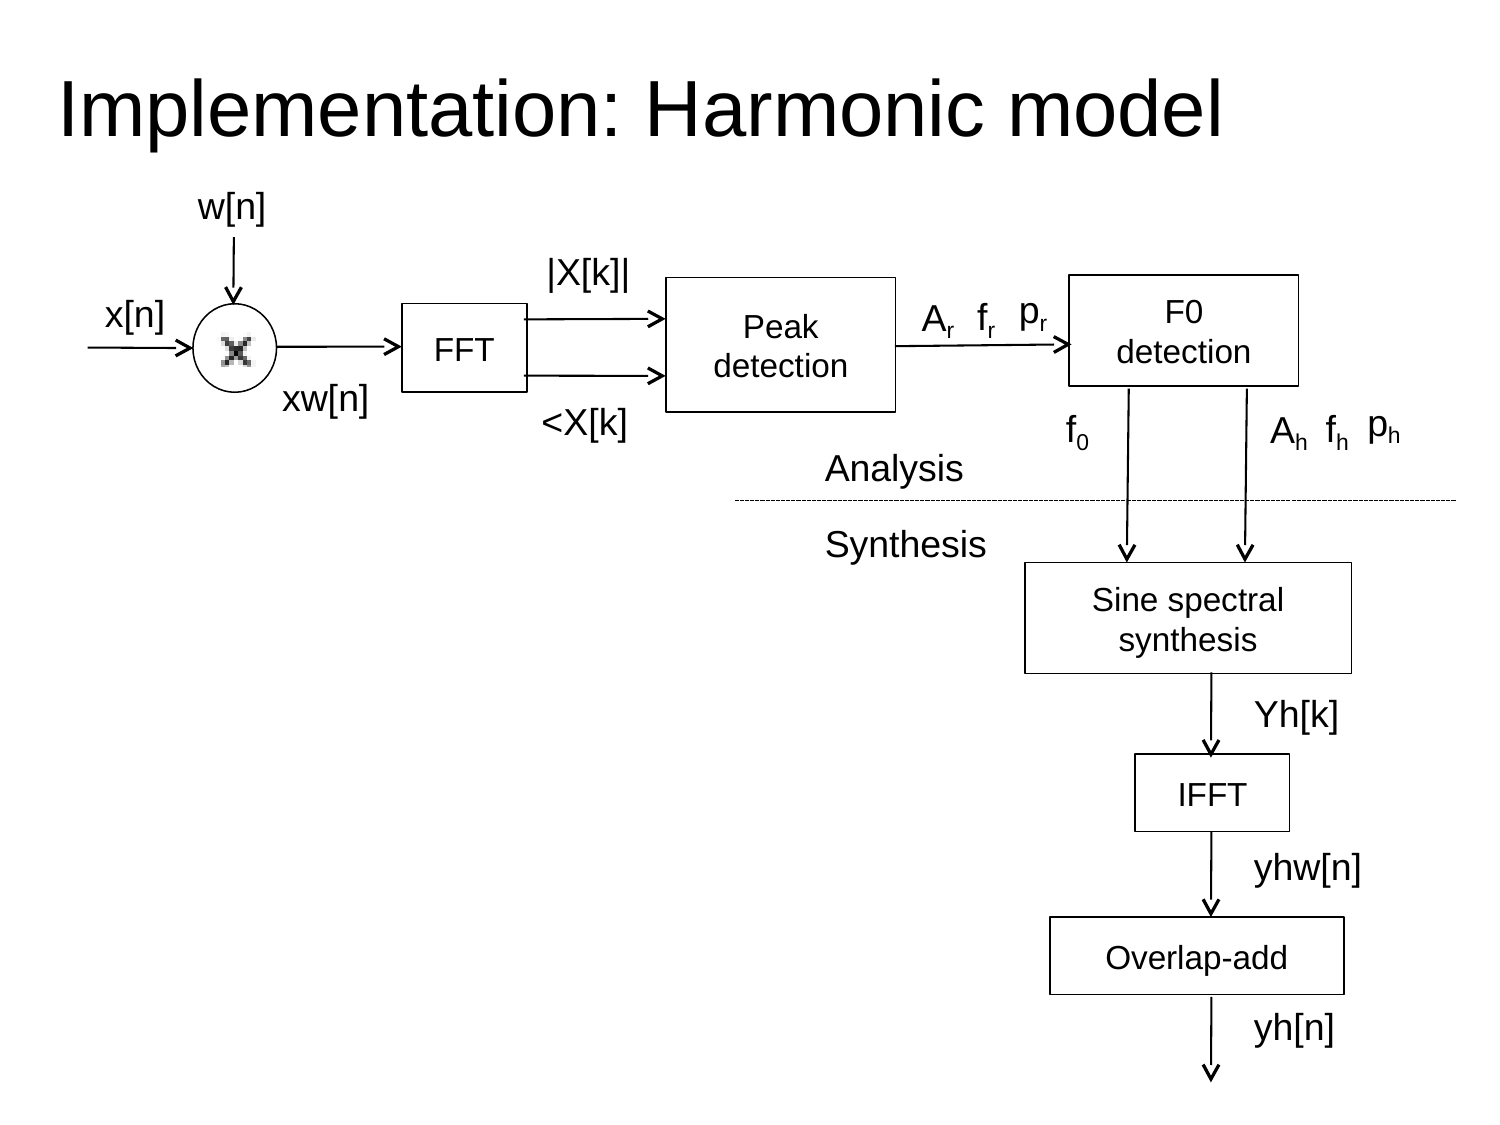

# Implementation: Harmonic model
w[n]
|X[k]|
F0
detection
Peak detection
pr
x[n]
fr
Ar
FFT
xw[n]
<X[k]
ph
f0
fh
Ah
Analysis
Synthesis
Sine spectral
synthesis
Yh[k]
IFFT
yhw[n]
Overlap-add
yh[n]